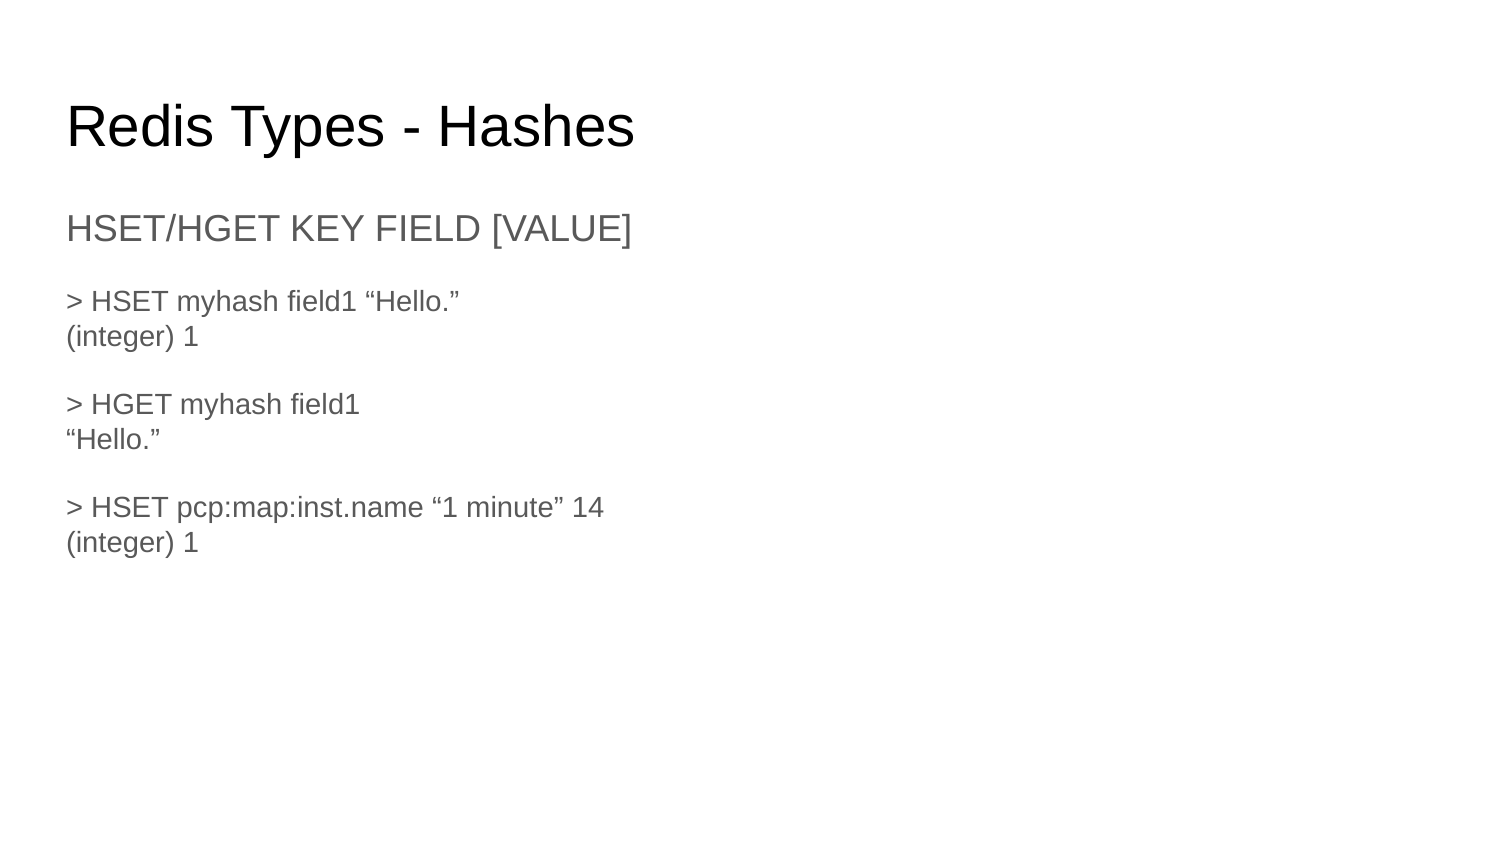

# Redis Types - Hashes
HSET/HGET KEY FIELD [VALUE]
> HSET myhash field1 “Hello.”
(integer) 1
> HGET myhash field1
“Hello.”
> HSET pcp:map:inst.name “1 minute” 14
(integer) 1